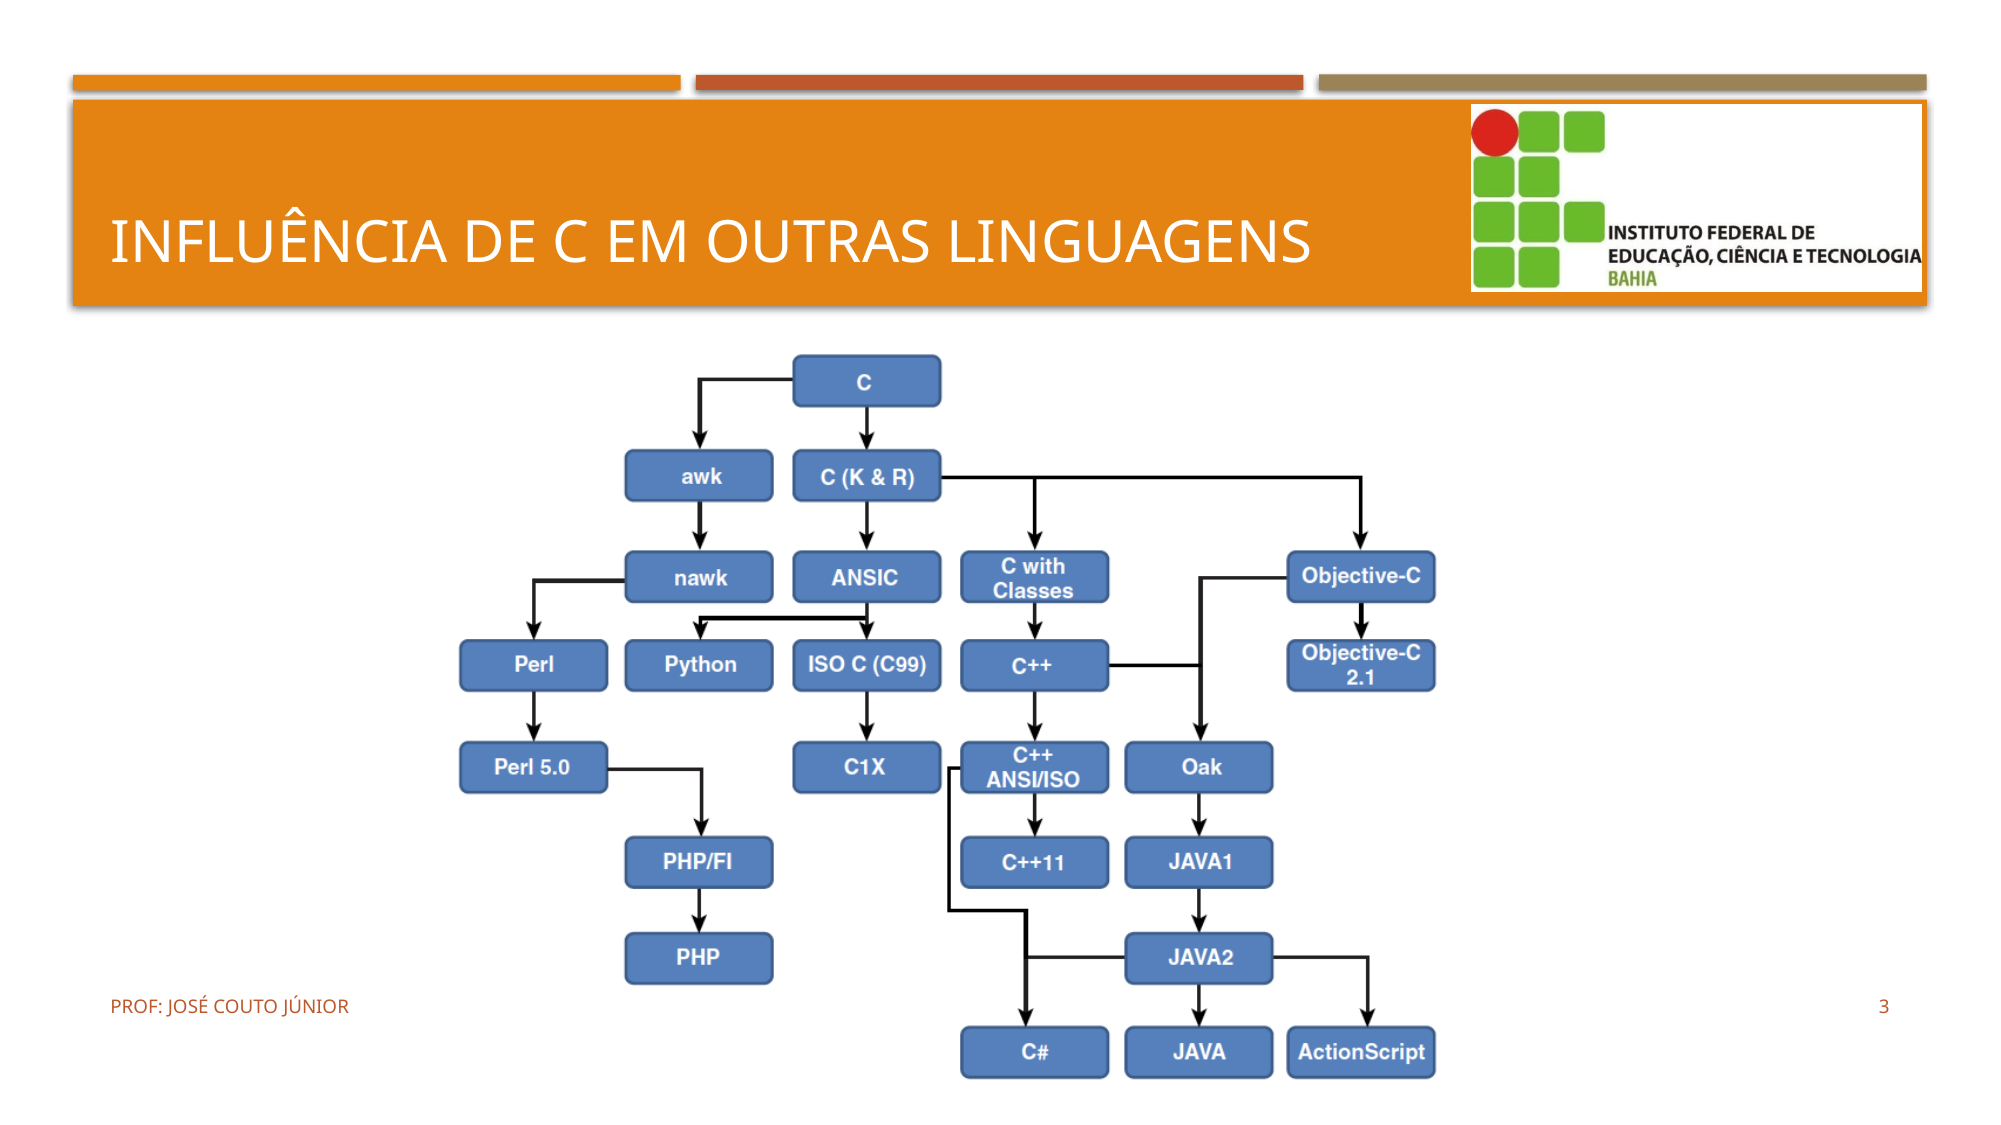

# Influência de C em outras linguagens
Prof: José Couto Júnior
3